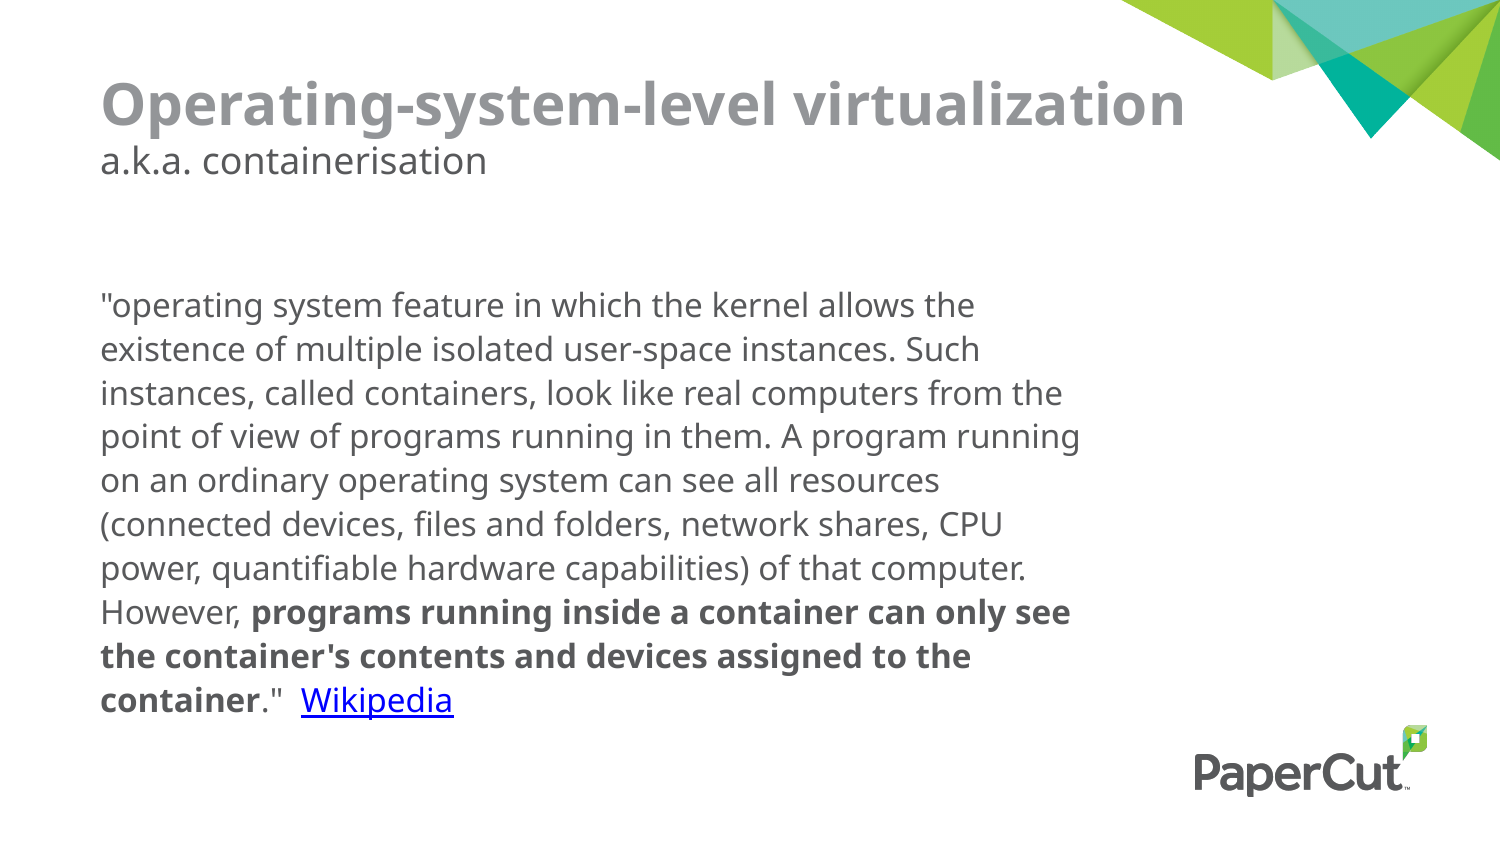

# Operating-system-level virtualization a.k.a. containerisation
"operating system feature in which the kernel allows the existence of multiple isolated user-space instances. Such instances, called containers, look like real computers from the point of view of programs running in them. A program running on an ordinary operating system can see all resources (connected devices, files and folders, network shares, CPU power, quantifiable hardware capabilities) of that computer. However, programs running inside a container can only see the container's contents and devices assigned to the container." Wikipedia